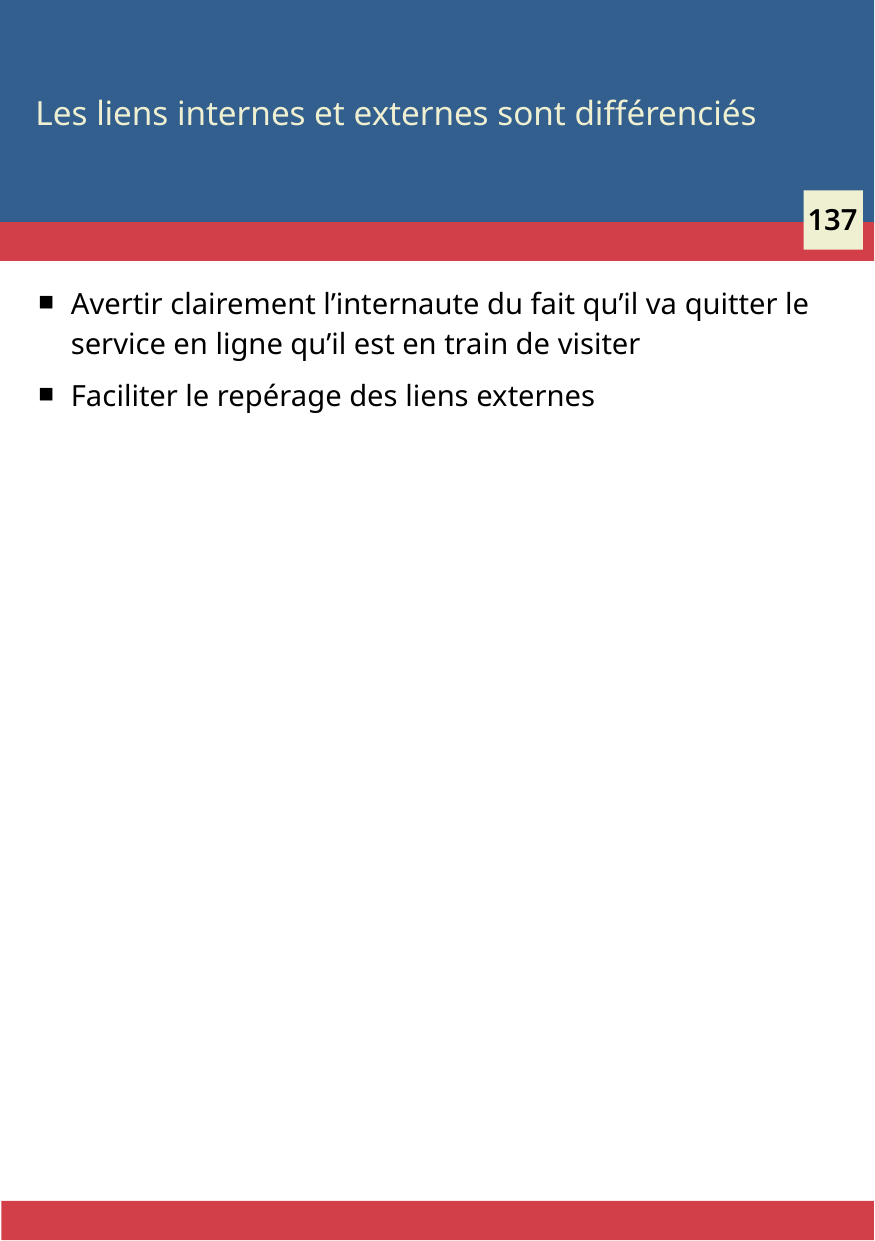

# Les liens internes et externes sont différenciés
137
Avertir clairement l’internaute du fait qu’il va quitter le service en ligne qu’il est en train de visiter
Faciliter le repérage des liens externes